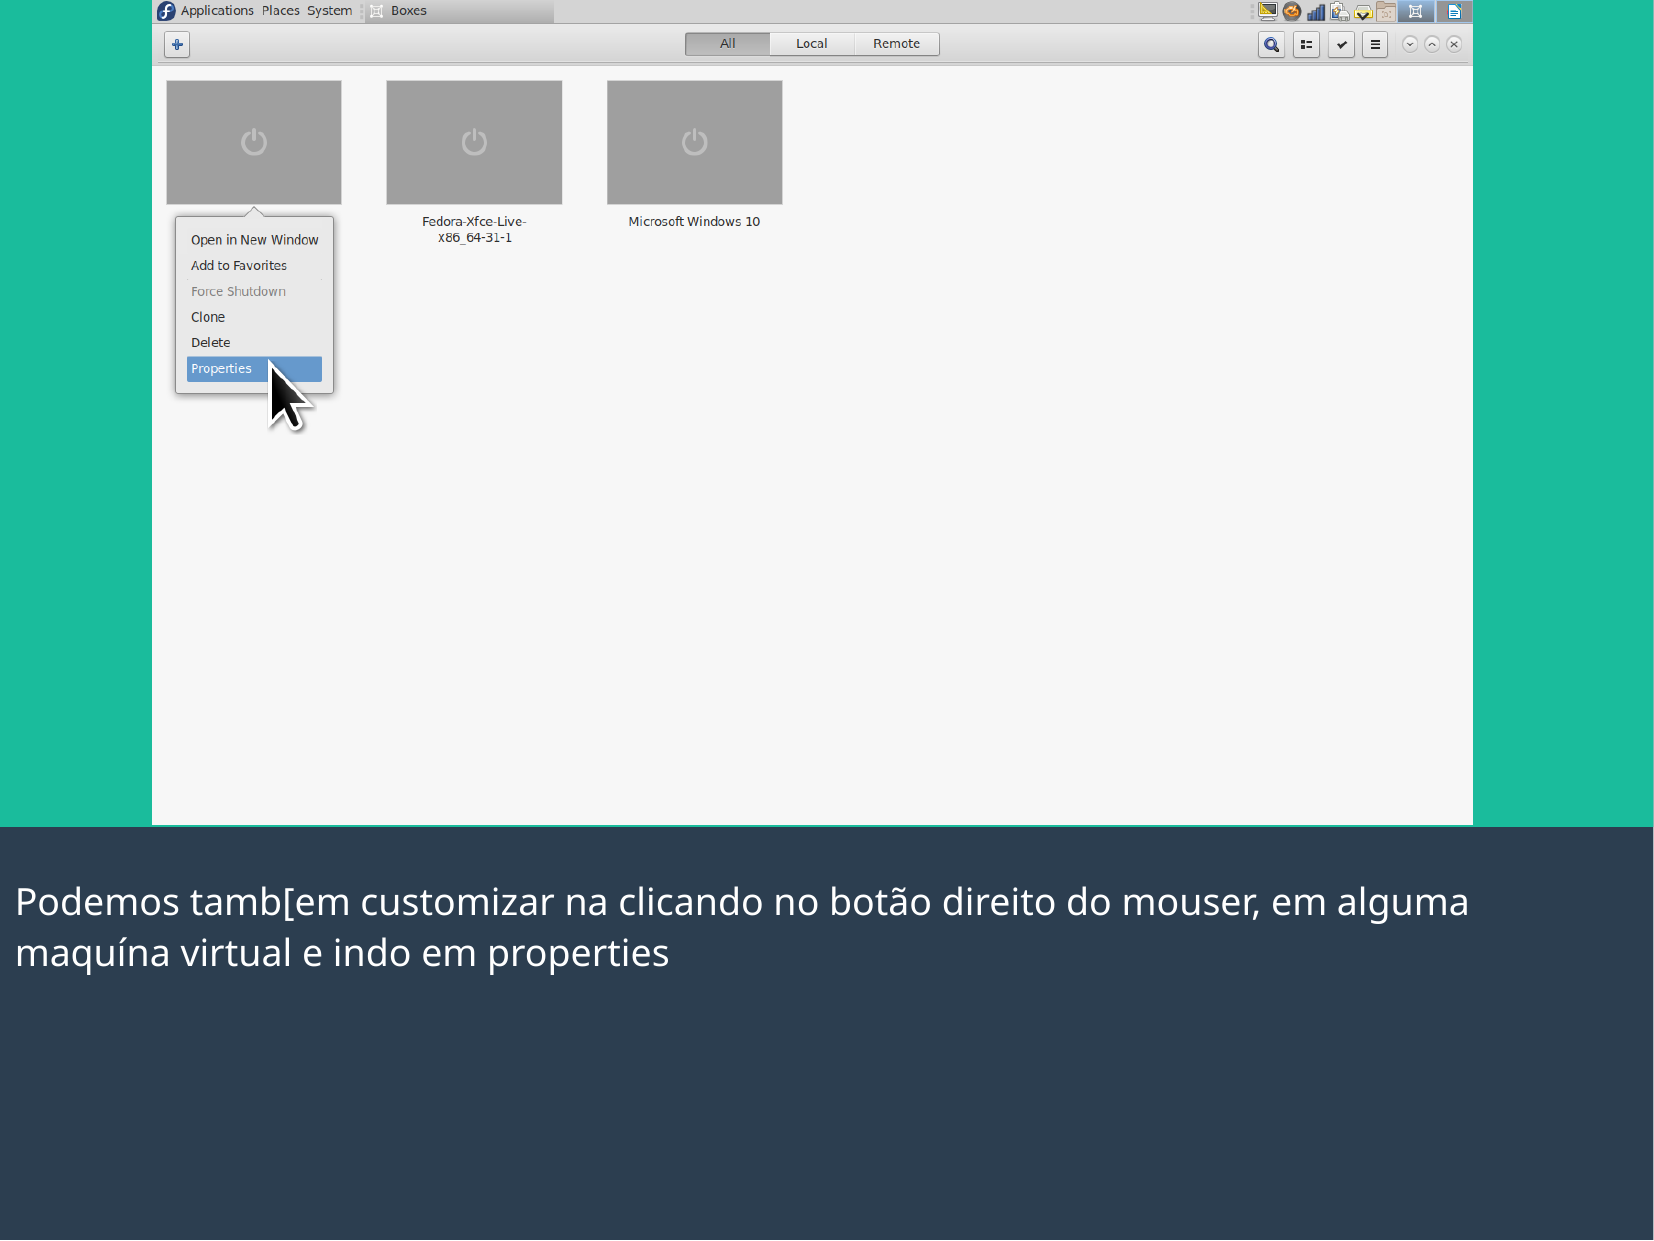

Podemos tamb[em customizar na clicando no botão direito do mouser, em alguma maquína virtual e indo em properties